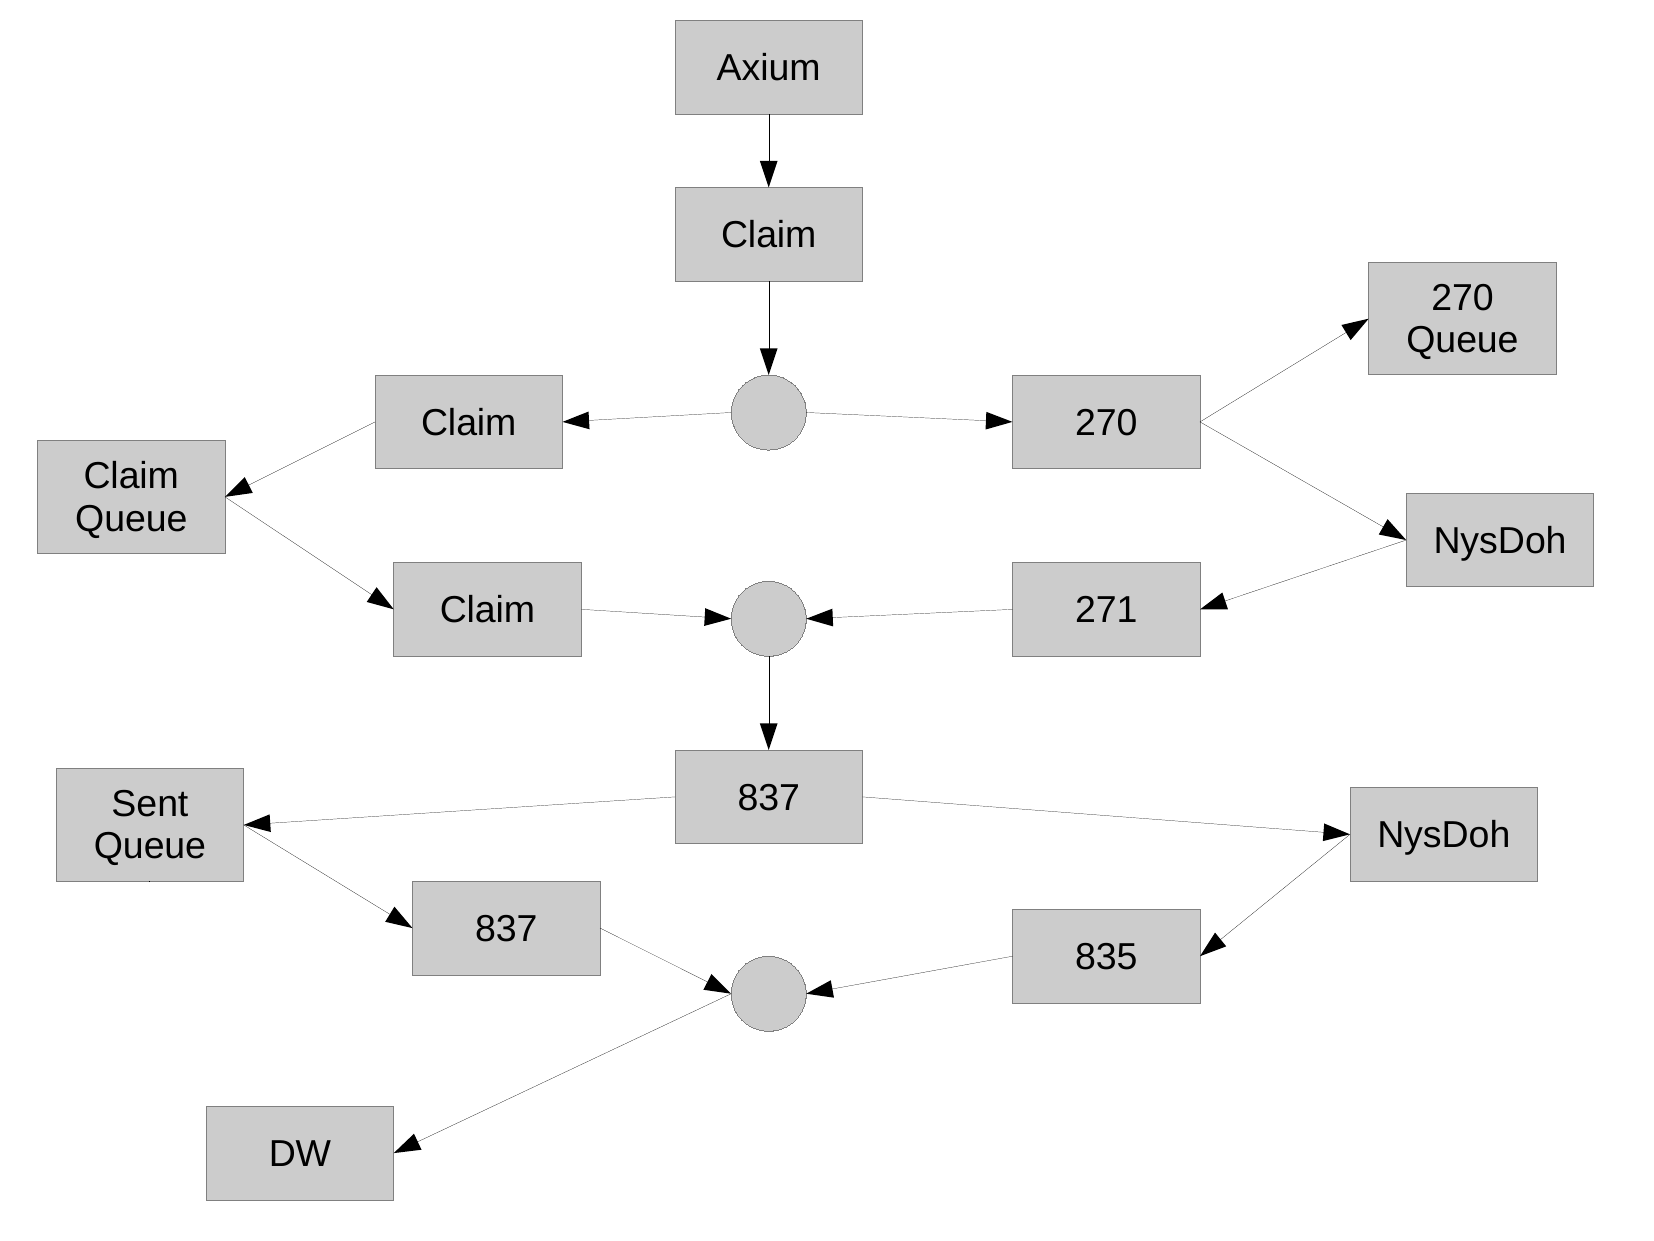

Axium
Claim
270
Queue
Claim
270
Claim
Queue
NysDoh
Claim
271
837
Sent
Queue
NysDoh
837
835
DW